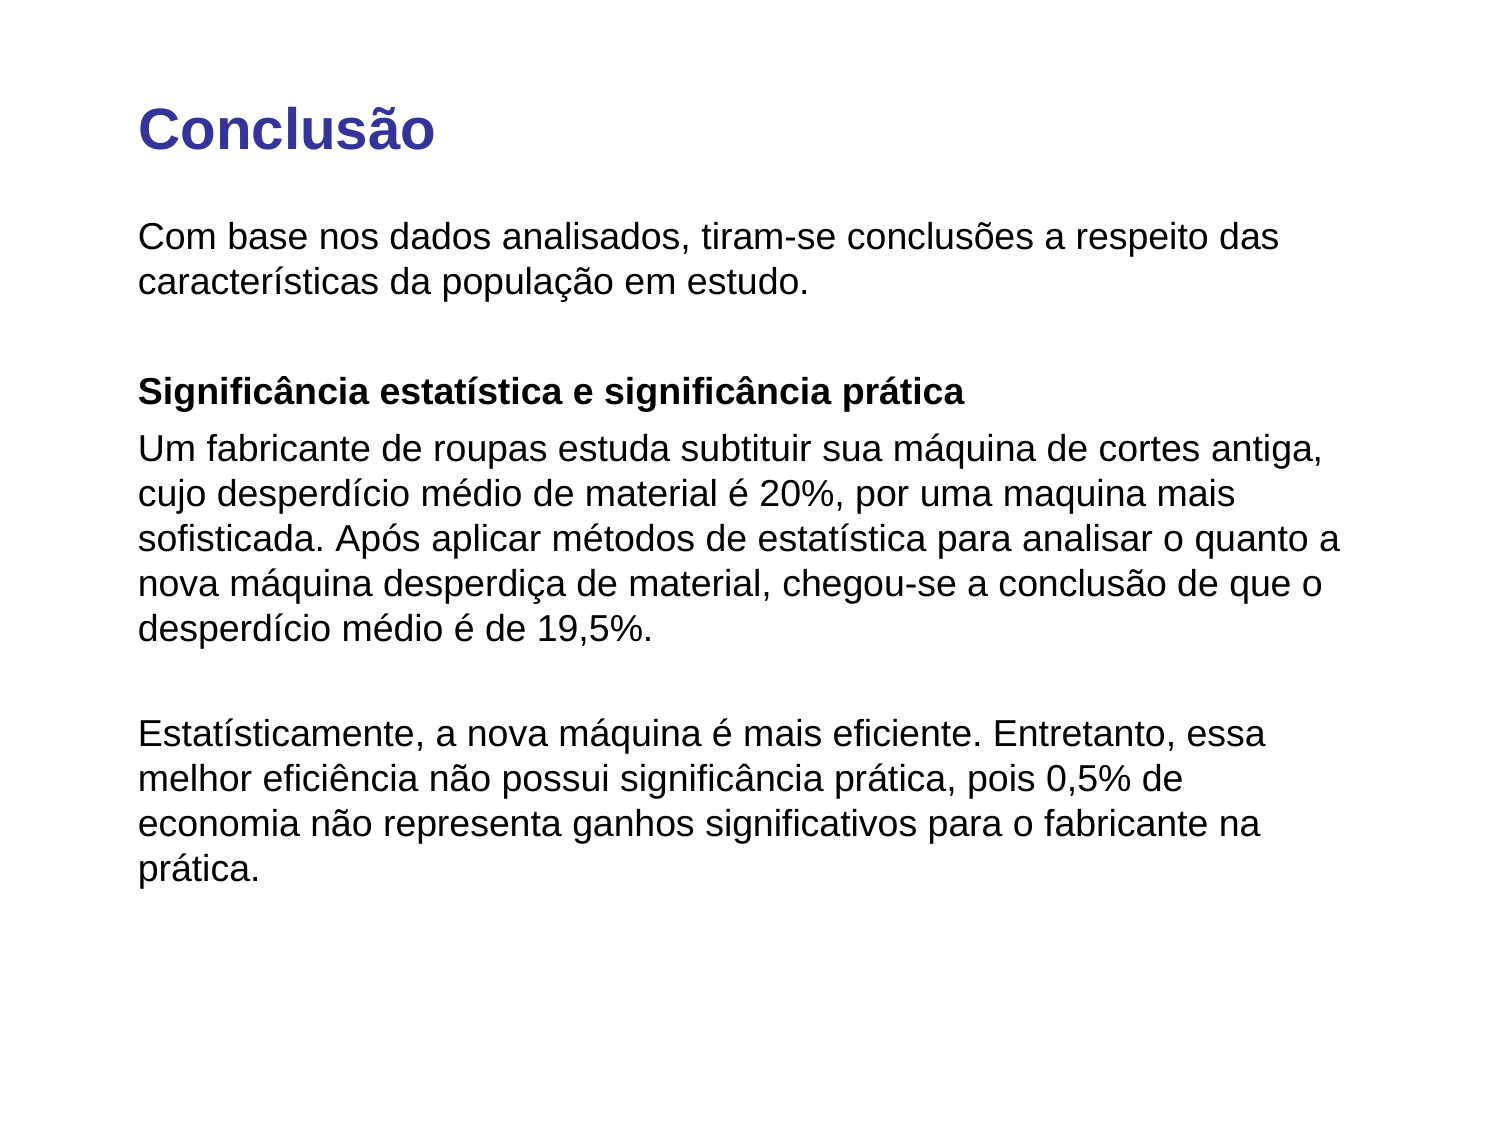

Conclusão
Com base nos dados analisados, tiram-se conclusões a respeito das características da população em estudo.
Significância estatística e significância prática
Um fabricante de roupas estuda subtituir sua máquina de cortes antiga, cujo desperdício médio de material é 20%, por uma maquina mais sofisticada. Após aplicar métodos de estatística para analisar o quanto a nova máquina desperdiça de material, chegou-se a conclusão de que o desperdício médio é de 19,5%.
Estatísticamente, a nova máquina é mais eficiente. Entretanto, essa melhor eficiência não possui significância prática, pois 0,5% de economia não representa ganhos significativos para o fabricante na prática.